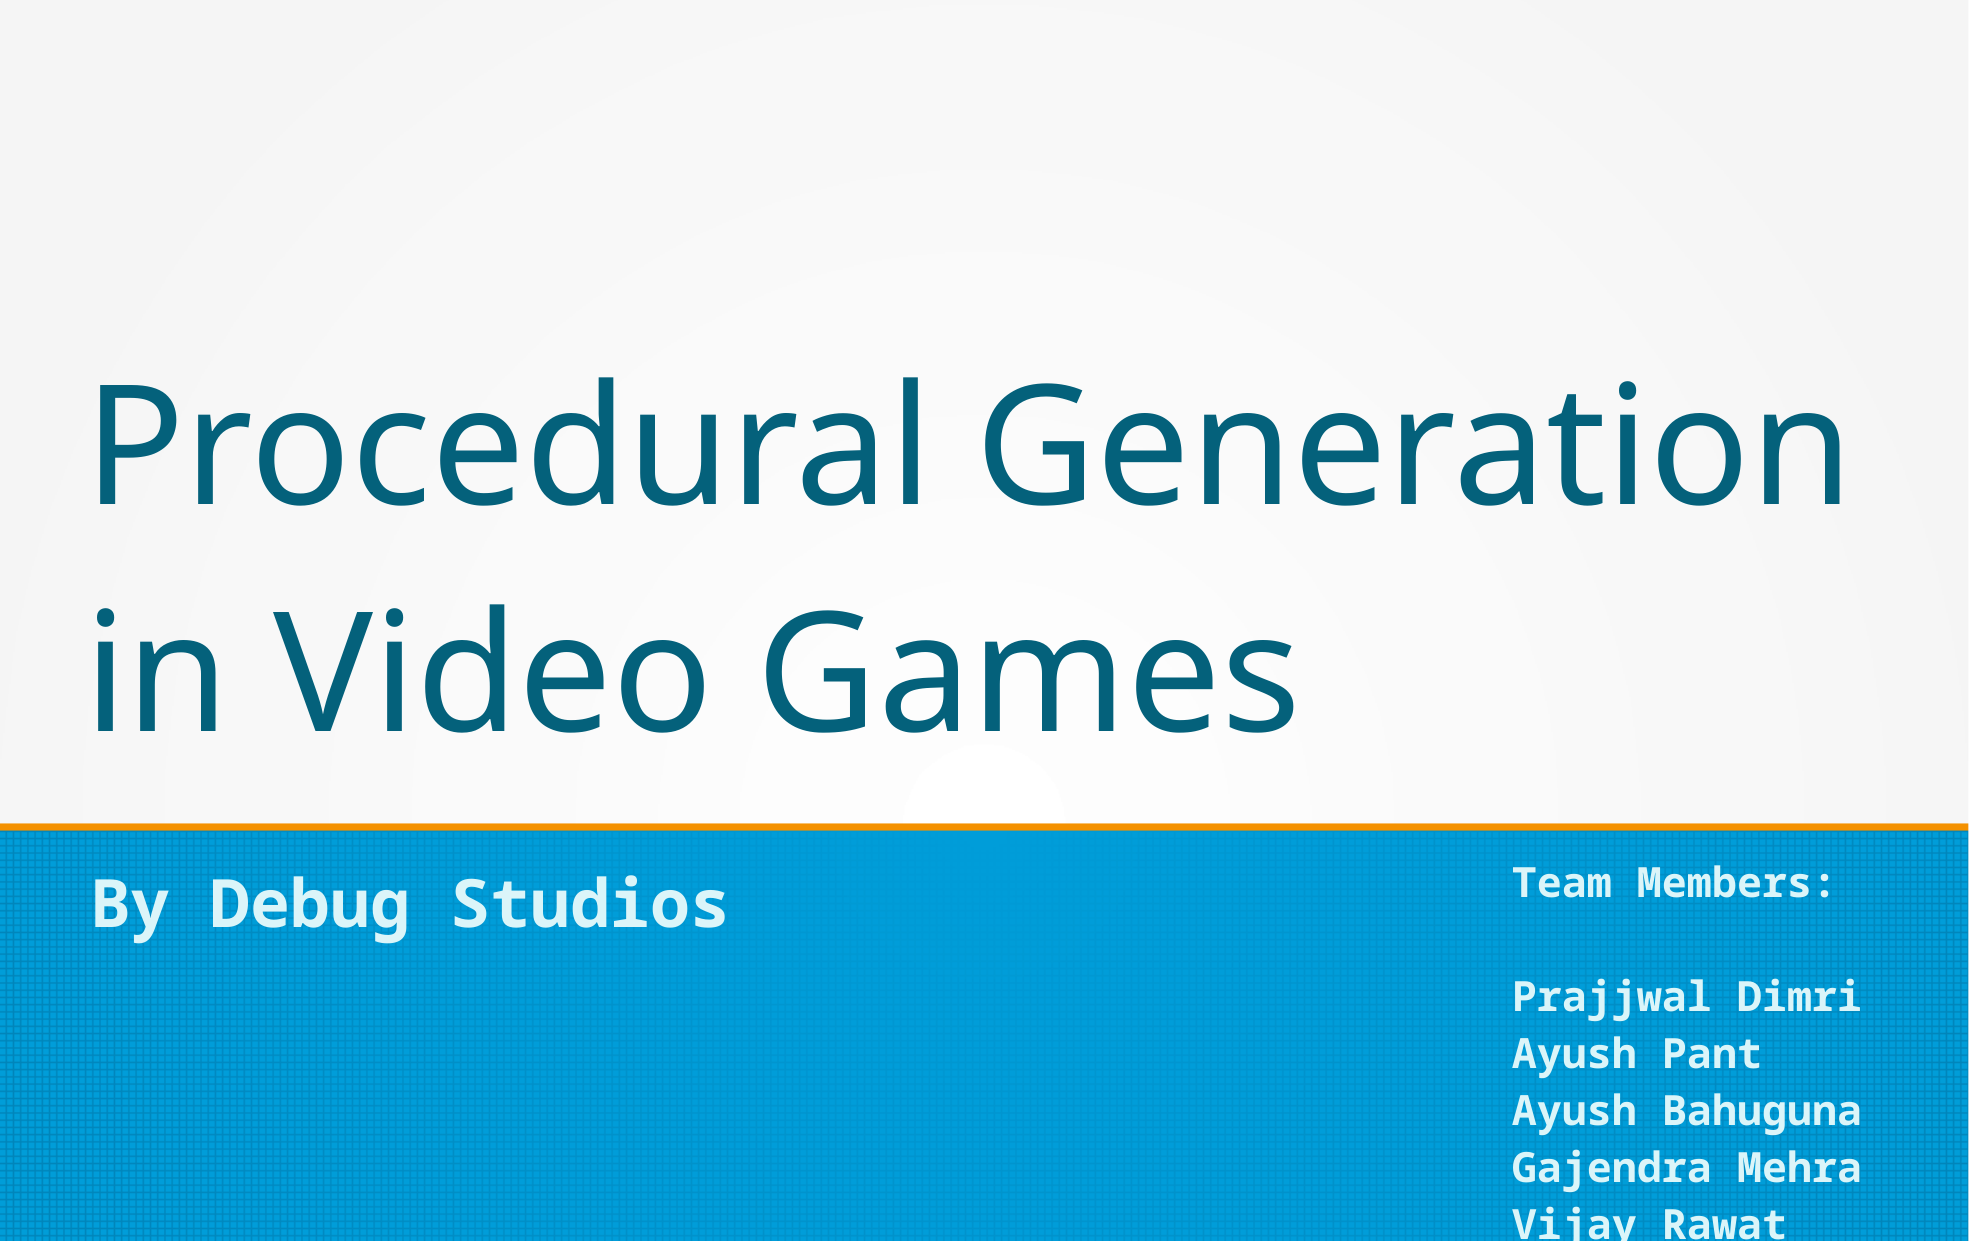

# Procedural Generation in Video Games
Team Members:
Prajjwal Dimri
Ayush Pant
Ayush Bahuguna
Gajendra Mehra
Vijay Rawat
By Debug Studios